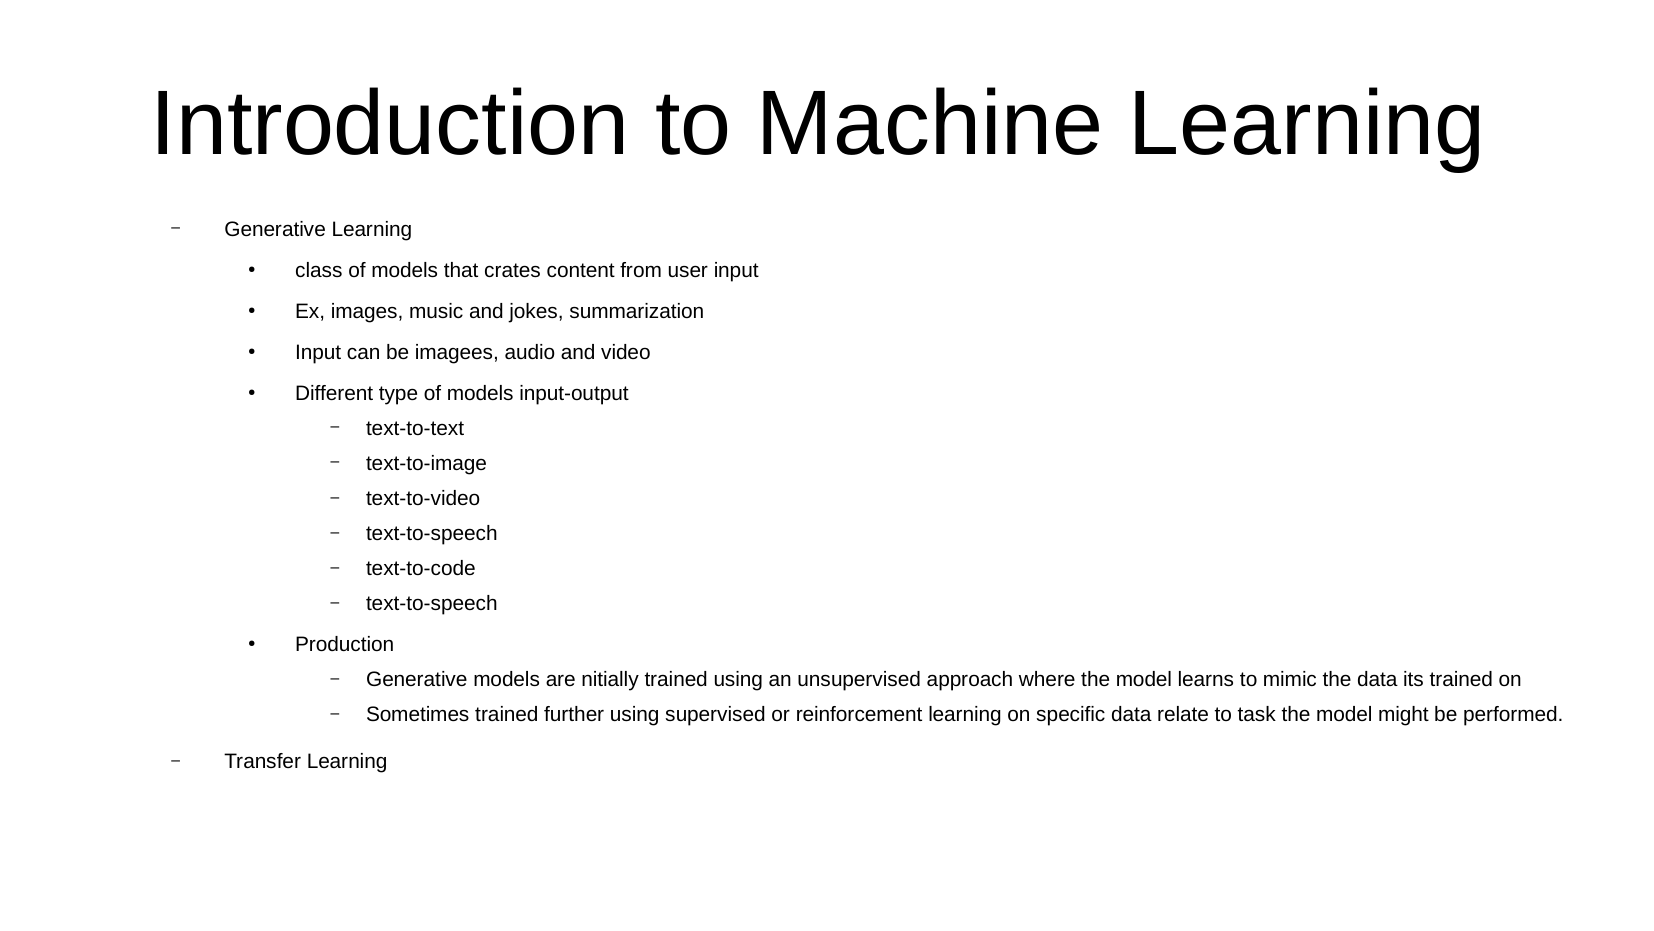

# Introduction to Machine Learning
Generative Learning
class of models that crates content from user input
Ex, images, music and jokes, summarization
Input can be imagees, audio and video
Different type of models input-output
text-to-text
text-to-image
text-to-video
text-to-speech
text-to-code
text-to-speech
Production
Generative models are nitially trained using an unsupervised approach where the model learns to mimic the data its trained on
Sometimes trained further using supervised or reinforcement learning on specific data relate to task the model might be performed.
Transfer Learning